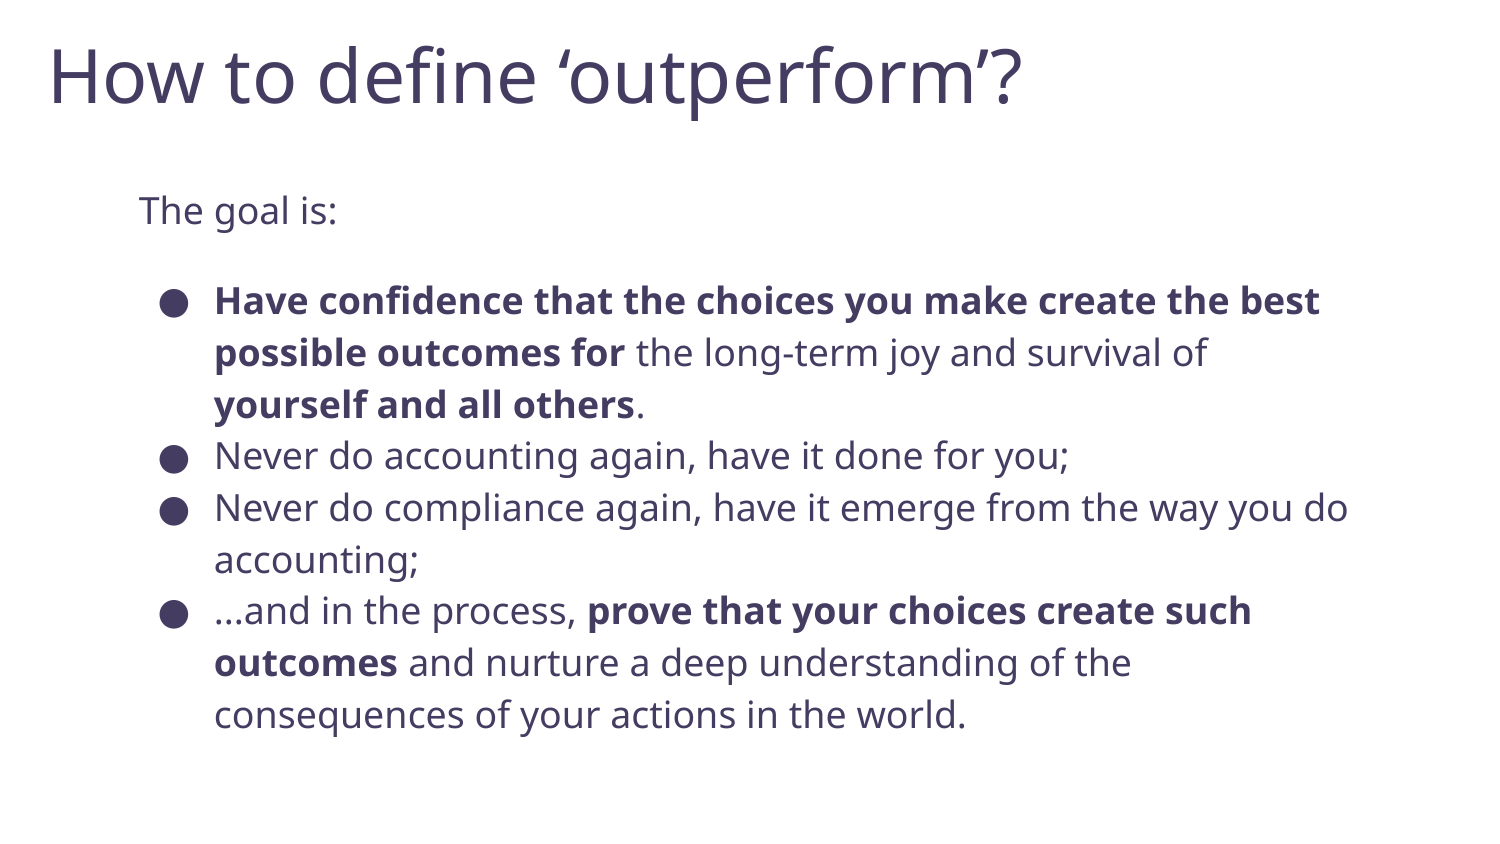

How to define ‘outperform’?
# The goal is:
Have confidence that the choices you make create the best possible outcomes for the long-term joy and survival of yourself and all others.
Never do accounting again, have it done for you;
Never do compliance again, have it emerge from the way you do accounting;
...and in the process, prove that your choices create such outcomes and nurture a deep understanding of the consequences of your actions in the world.